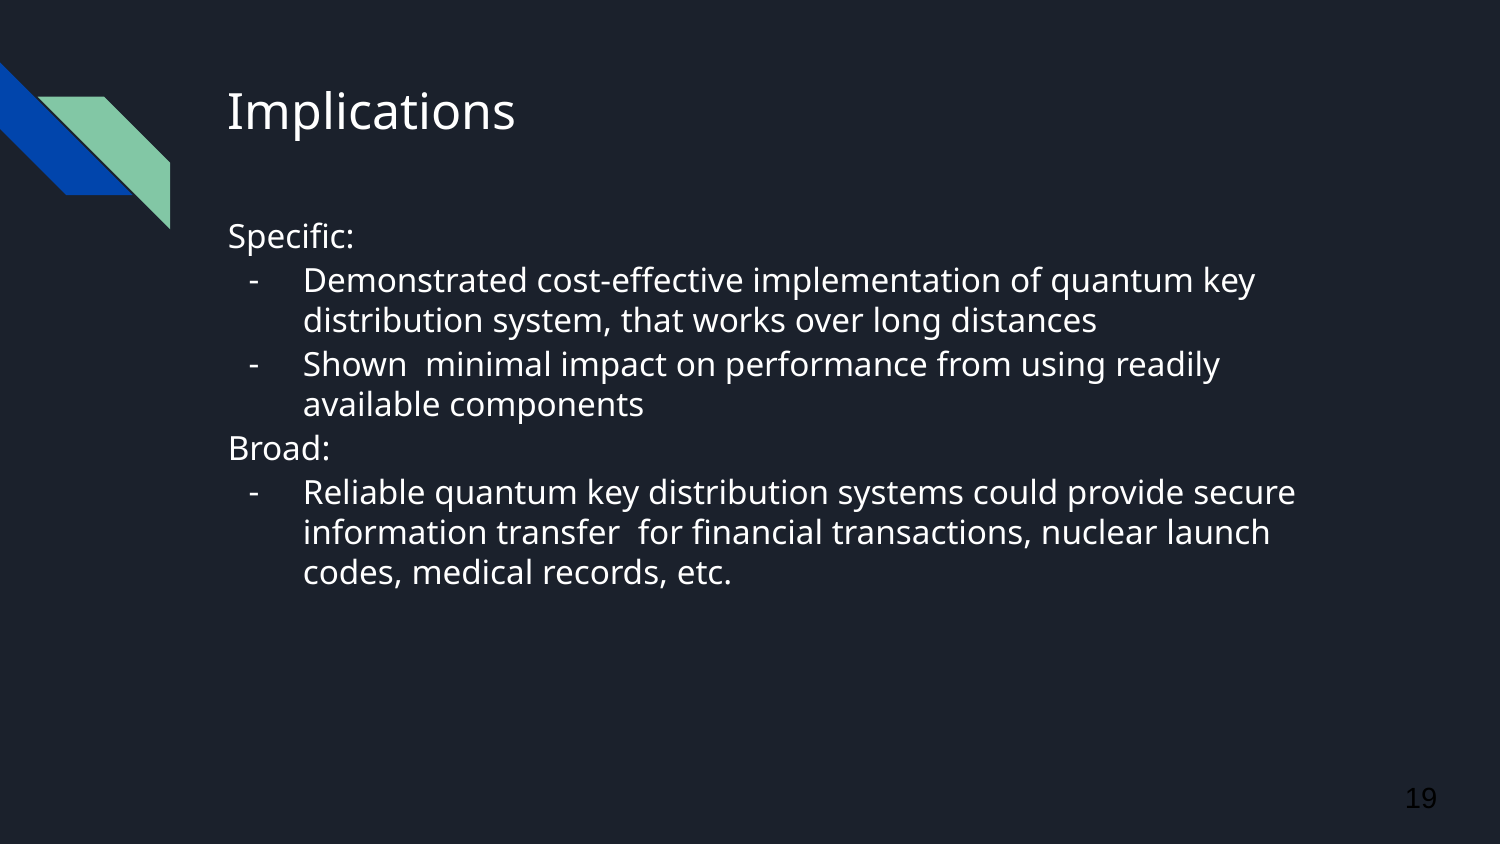

# Implications
Specific:
Demonstrated cost-effective implementation of quantum key distribution system, that works over long distances
Shown minimal impact on performance from using readily available components
Broad:
Reliable quantum key distribution systems could provide secure information transfer for financial transactions, nuclear launch codes, medical records, etc.